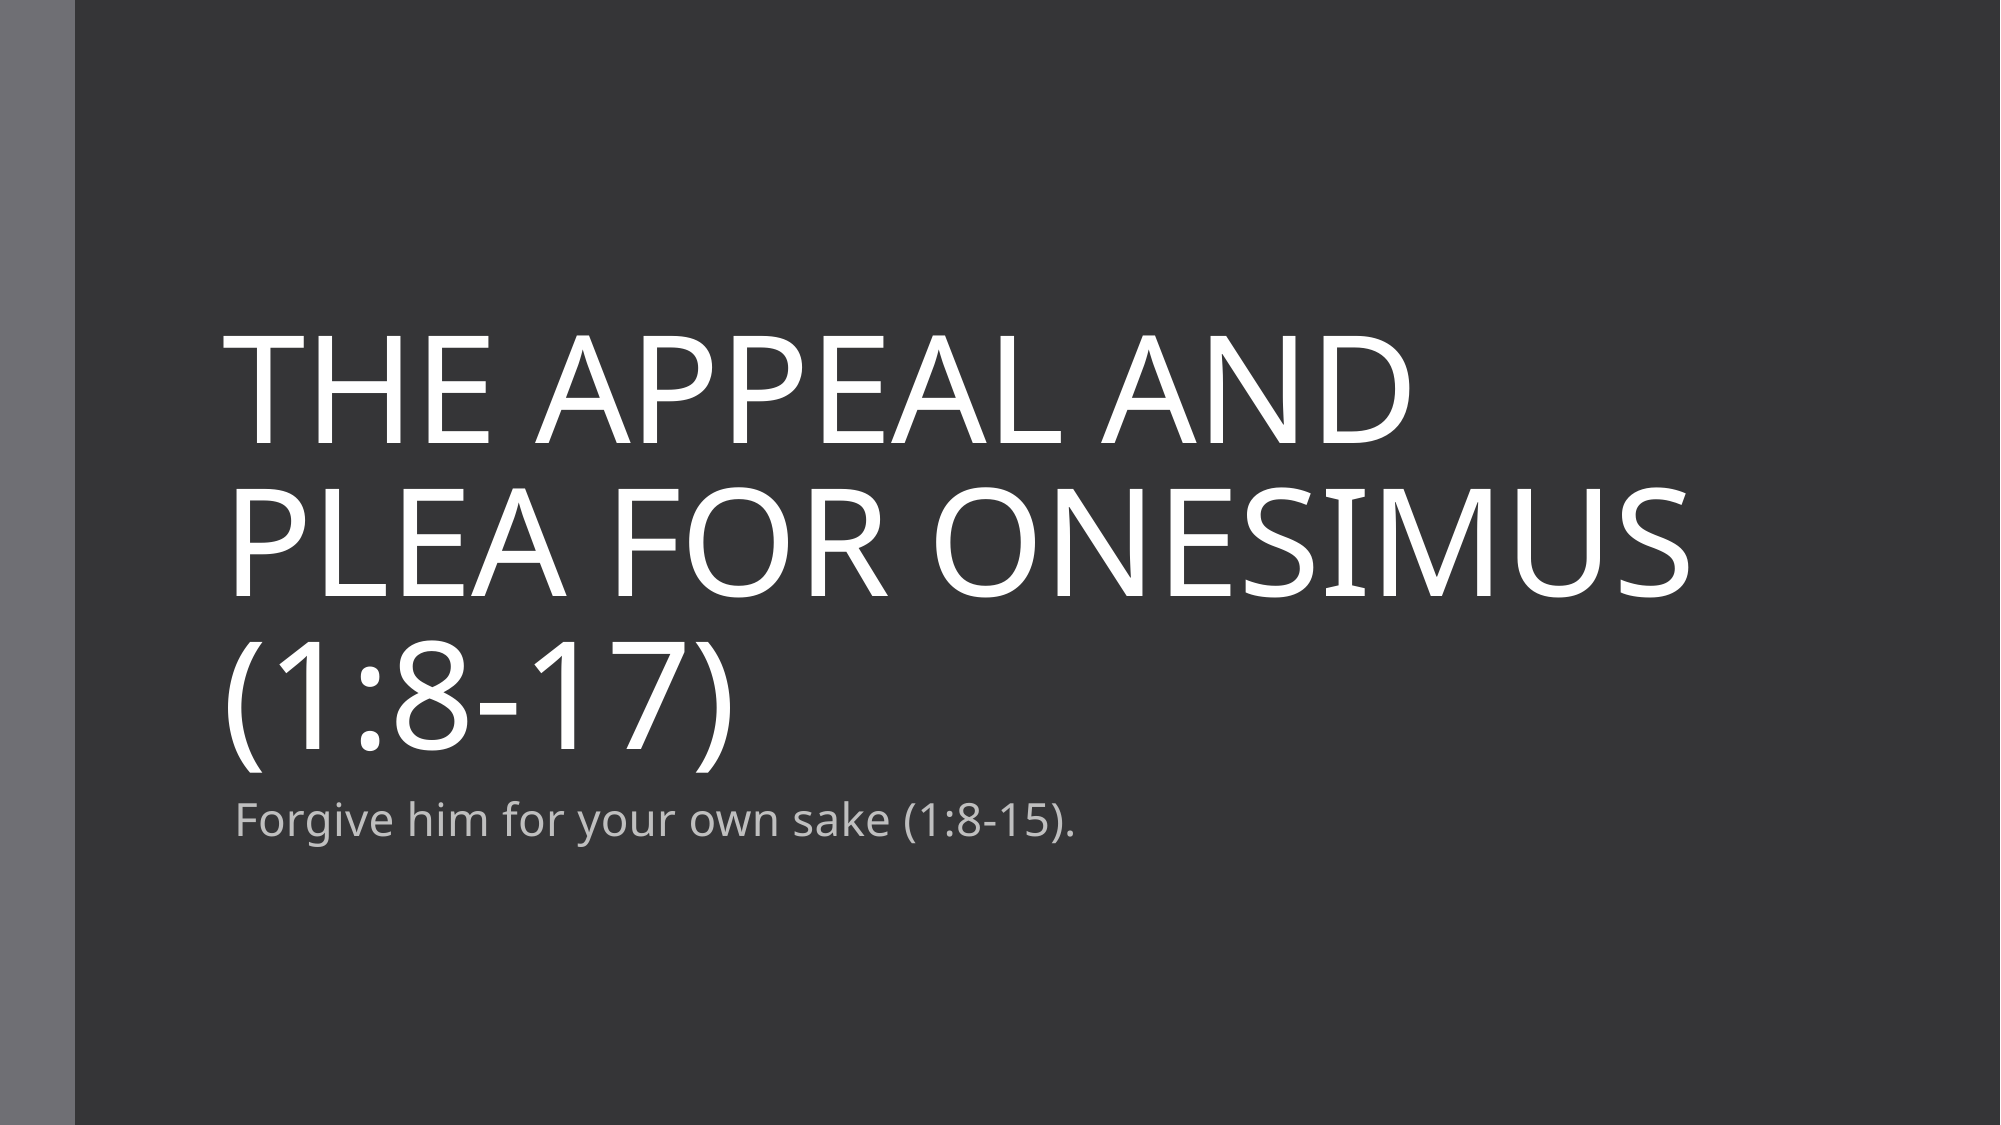

# THE APPEAL AND PLEA FOR ONESIMUS (1:8-17)
 Forgive him for your own sake (1:8-15).